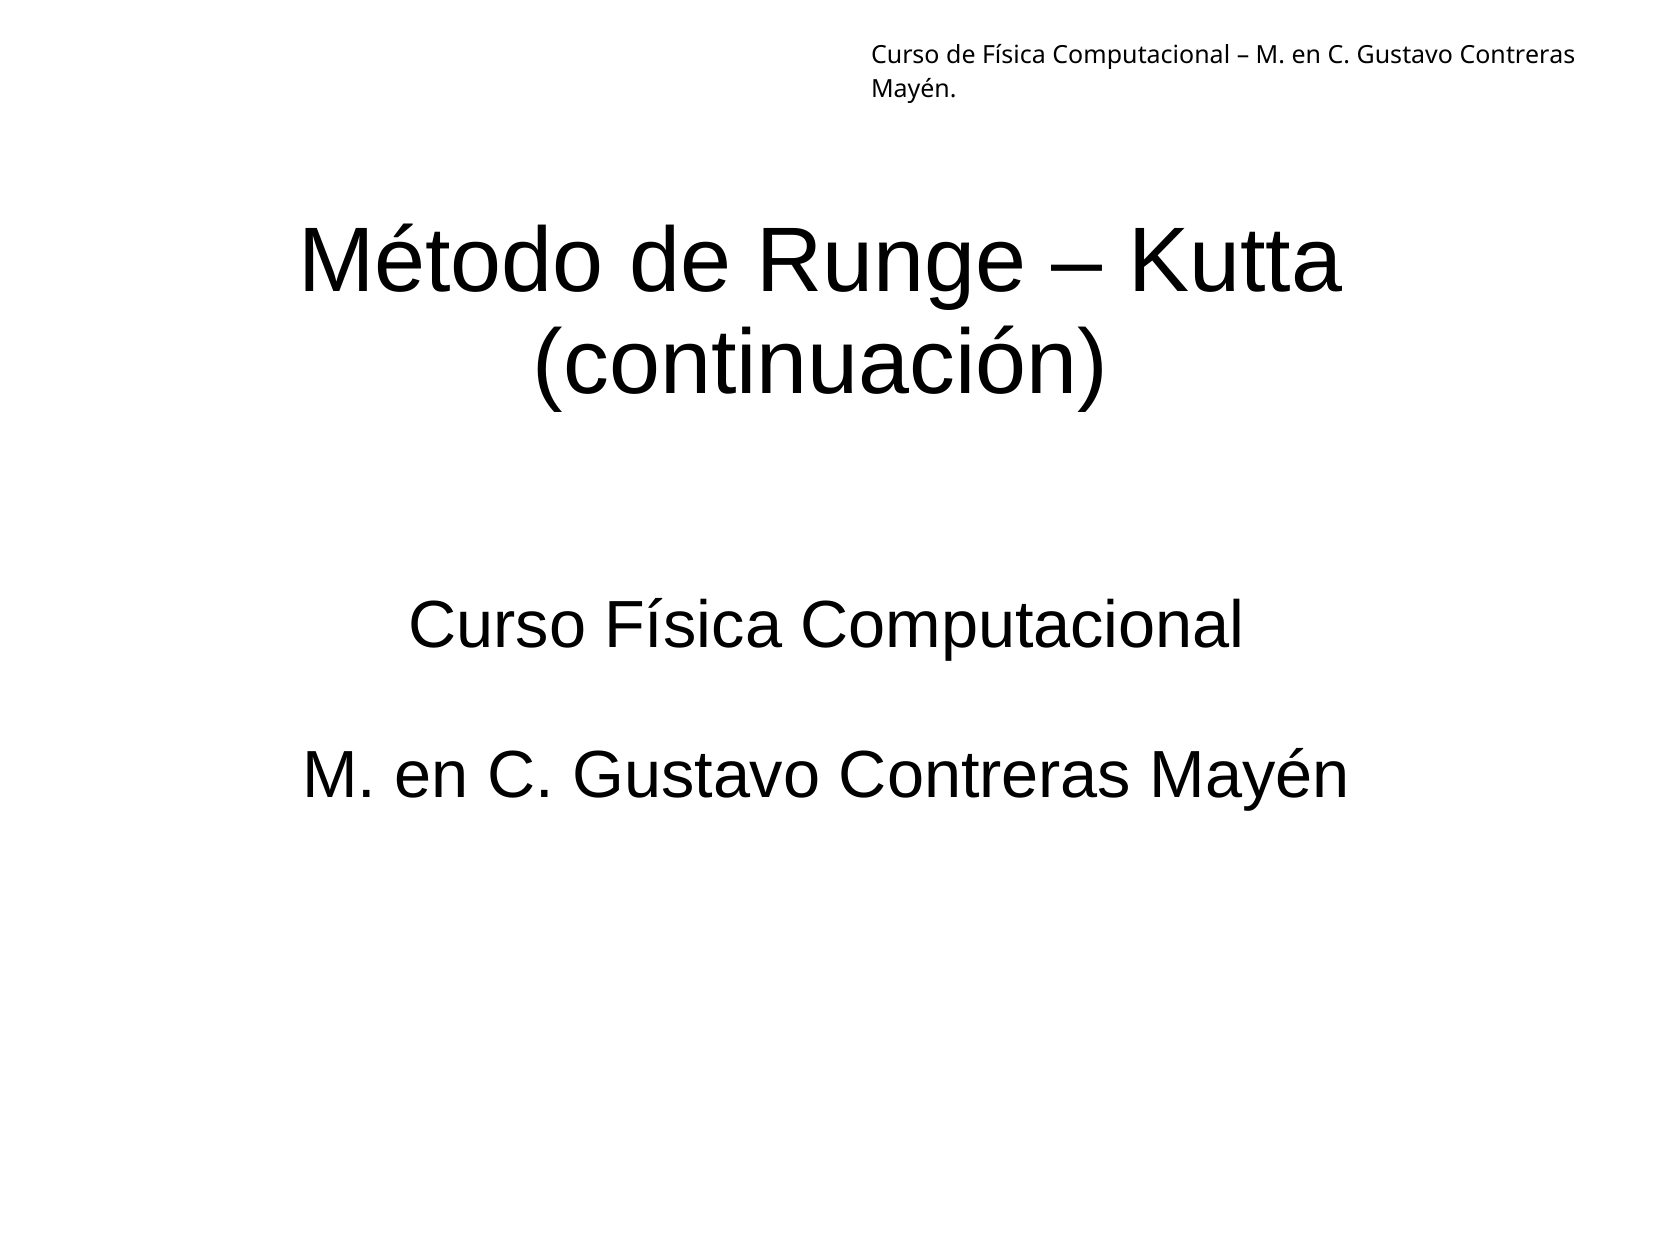

# Método de Runge – Kutta (continuación)
Curso Física Computacional
M. en C. Gustavo Contreras Mayén